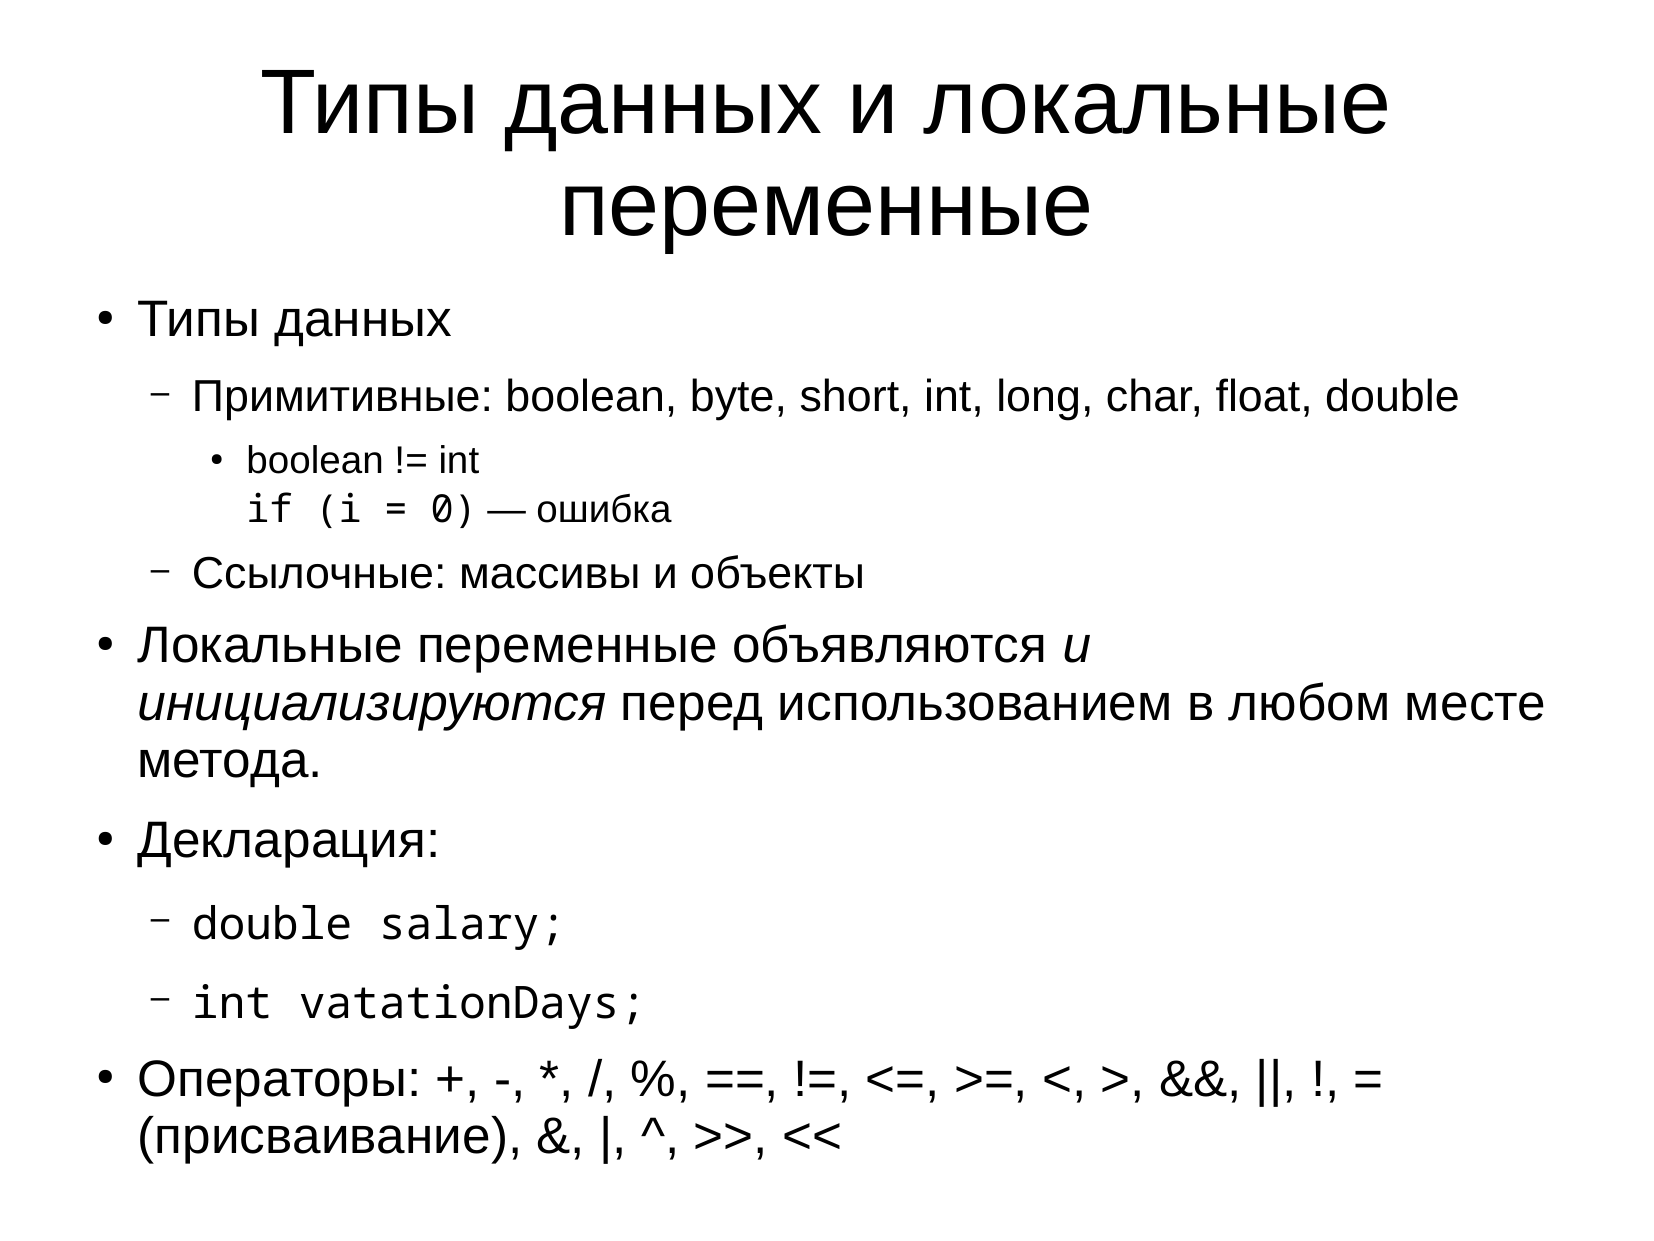

# Типы данных и локальные переменные
Типы данных
Примитивные: boolean, byte, short, int, long, char, float, double
boolean != int
if (i = 0) — ошибка
Ссылочные: массивы и объекты
Локальные переменные объявляются и инициализируются перед использованием в любом месте метода.
Декларация:
double salary;
int vatationDays;
Операторы: +, -, *, /, %, ==, !=, <=, >=, <, >, &&, ||, !, = (присваивание), &, |, ^, >>, <<